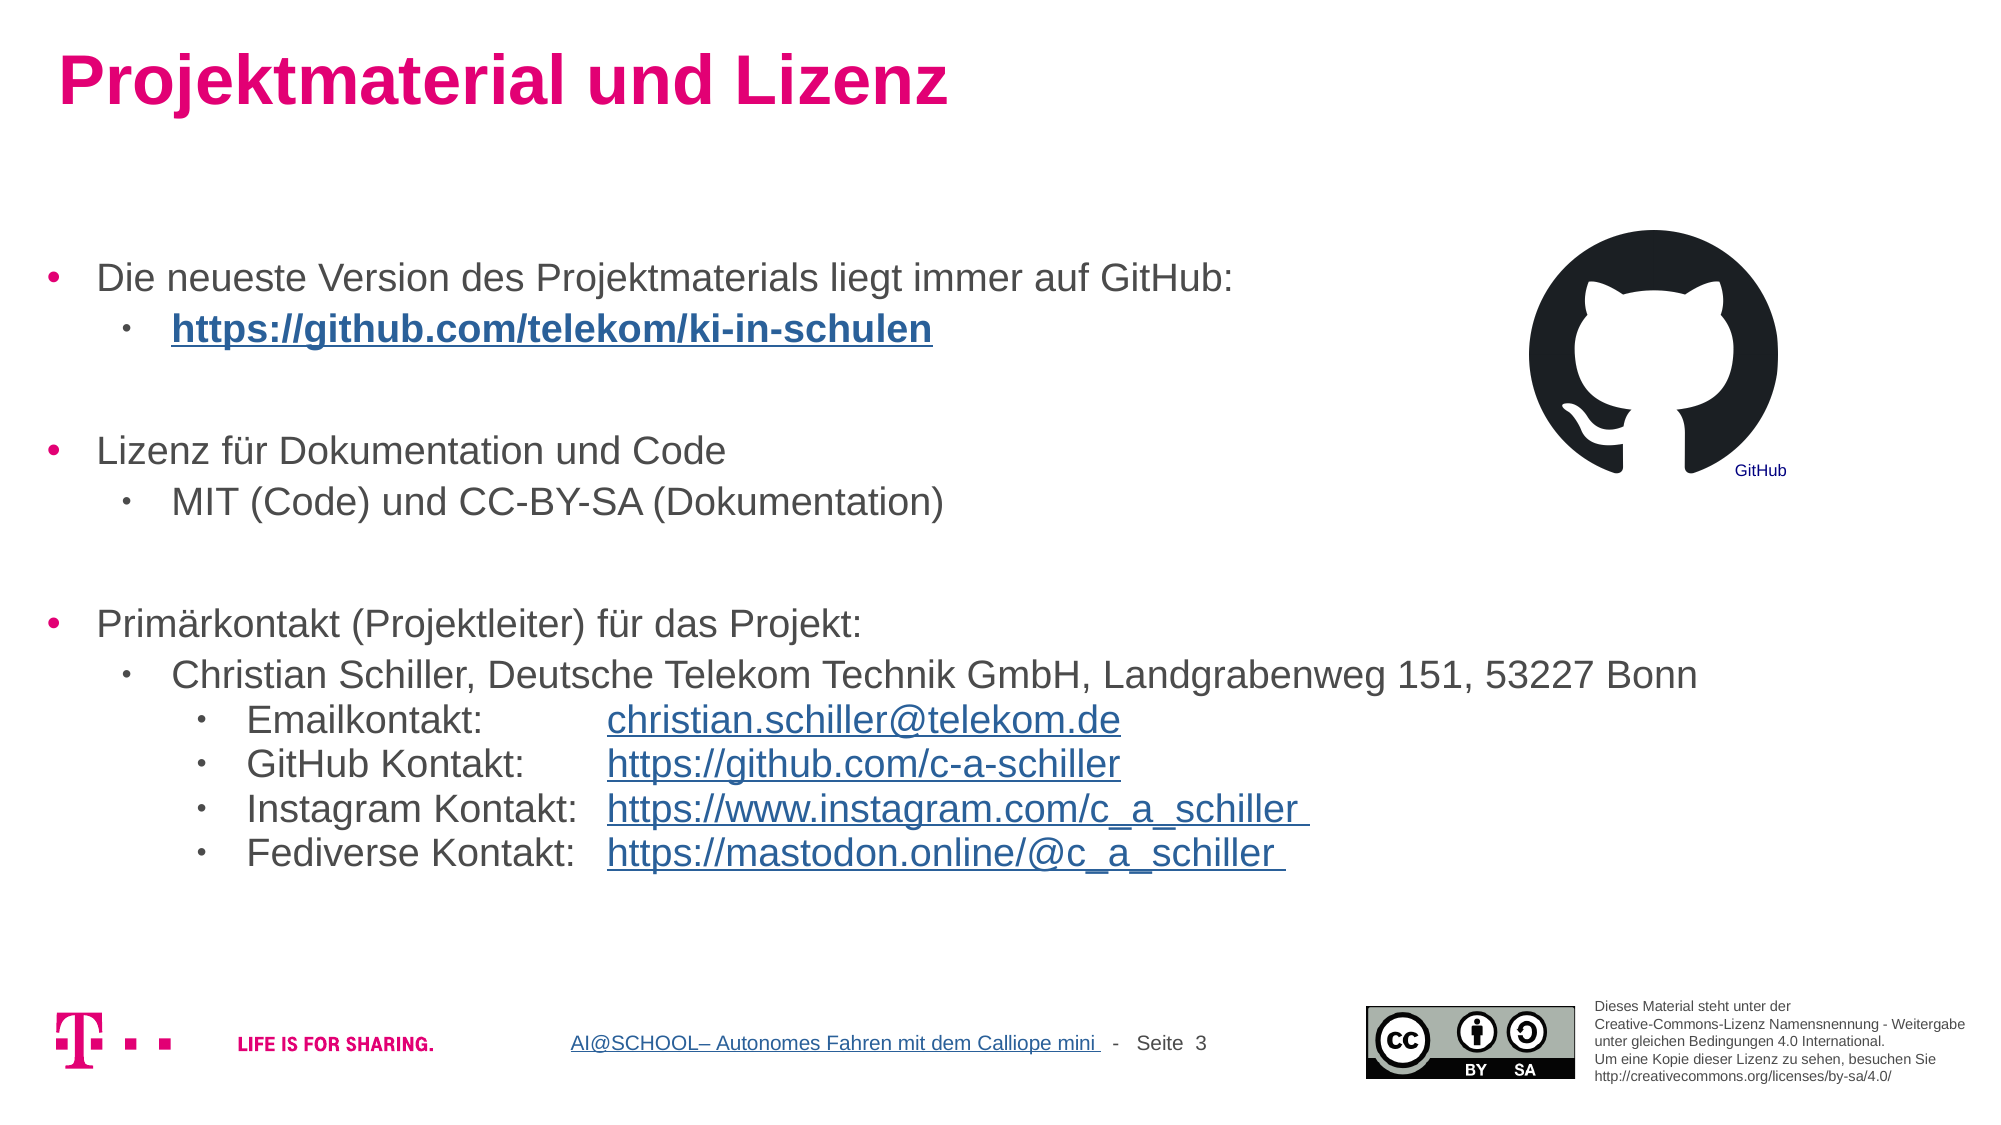

# Projektmaterial und Lizenz
Die neueste Version des Projektmaterials liegt immer auf GitHub:
https://github.com/telekom/ki-in-schulen
Lizenz für Dokumentation und Code
MIT (Code) und CC-BY-SA (Dokumentation)
Primärkontakt (Projektleiter) für das Projekt:
Christian Schiller, Deutsche Telekom Technik GmbH, Landgrabenweg 151, 53227 Bonn
Emailkontakt:		 christian.schiller@telekom.de
GitHub Kontakt:	 https://github.com/c-a-schiller
Instagram Kontakt:	 https://www.instagram.com/c_a_schiller
Fediverse Kontakt:	 https://mastodon.online/@c_a_schiller
GitHub